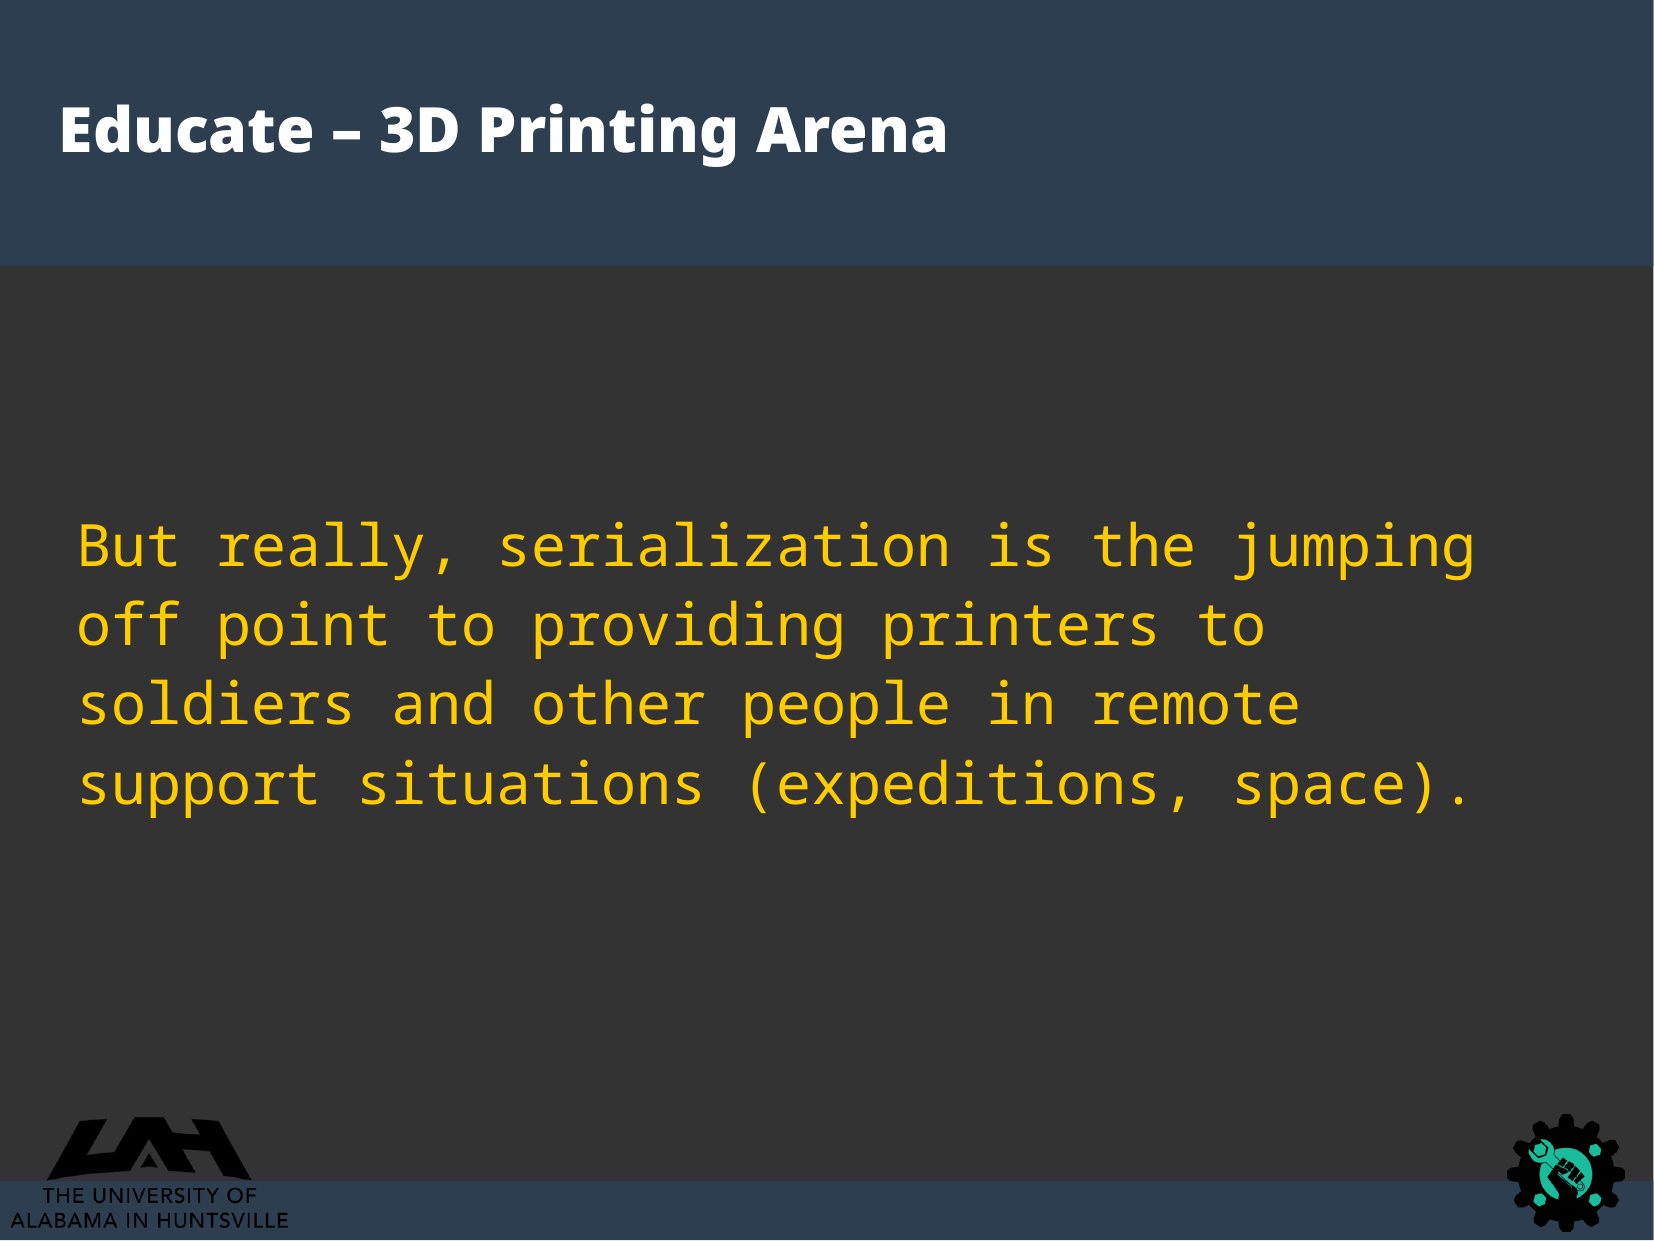

# Educate – 3D Printing Arena
But really, serialization is the jumping off point to providing printers to soldiers and other people in remote support situations (expeditions, space).